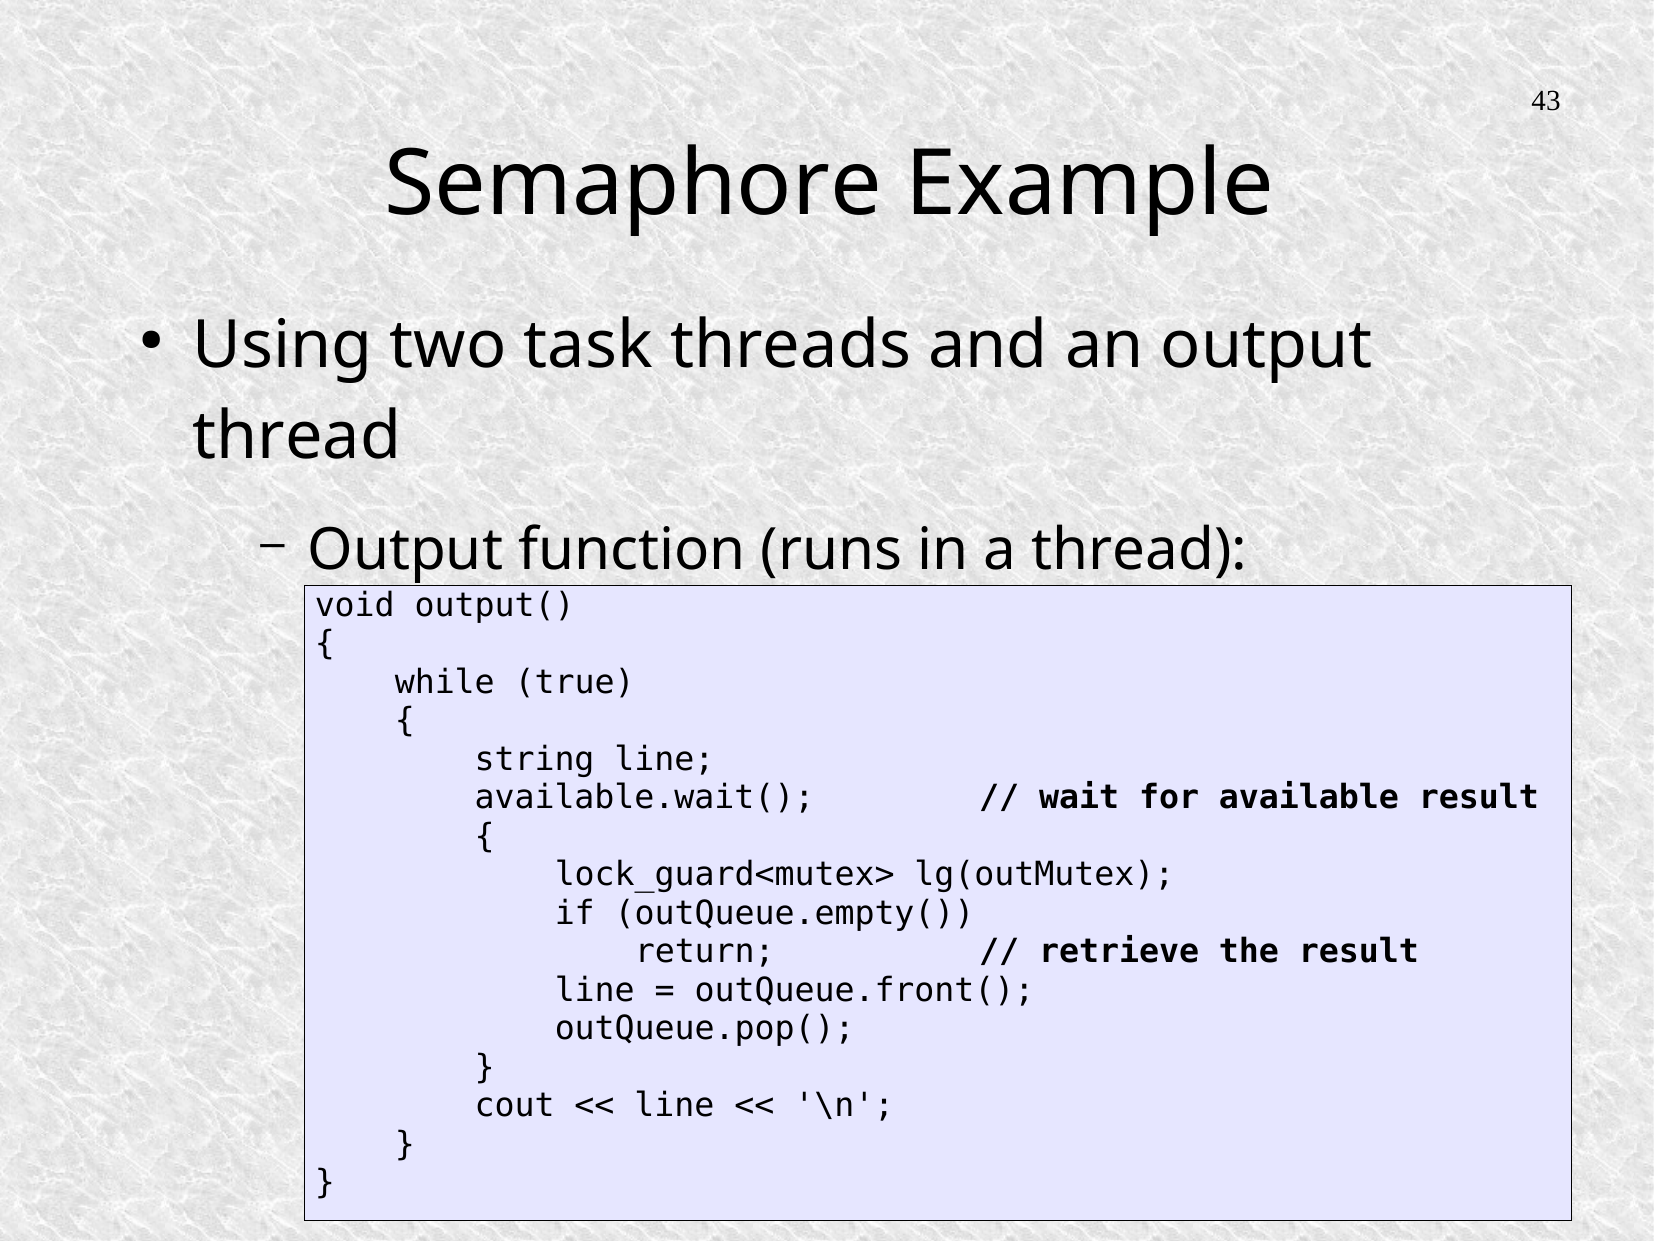

# Semaphore Example
43
Using two task threads and an output thread
Output function (runs in a thread):
void output()
{
 while (true)
 {
 string line;
 available.wait();			// wait for available result
 {
 lock_guard<mutex> lg(outMutex);
 if (outQueue.empty())
 return;			// retrieve the result
 line = outQueue.front();
 outQueue.pop();
 }
 cout << line << '\n';
 }
}